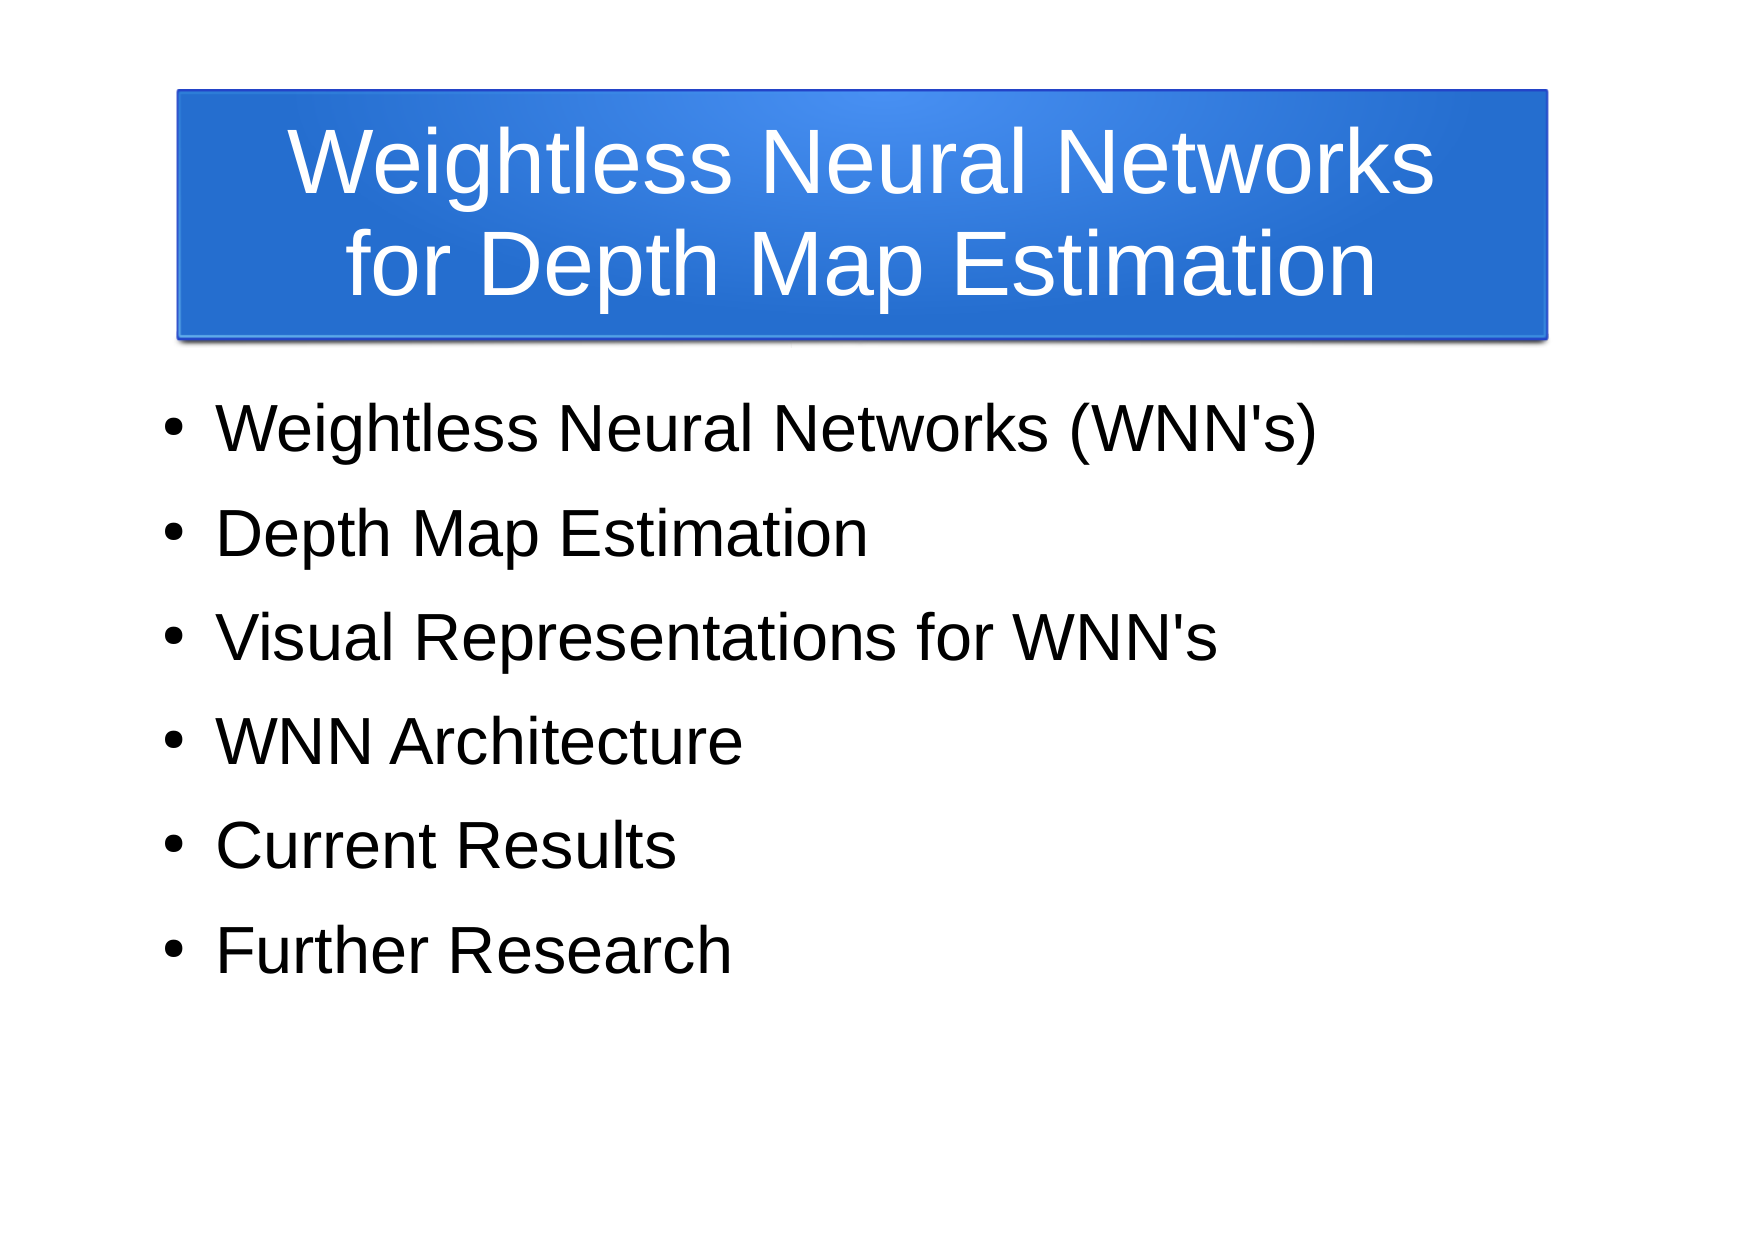

# Weightless Neural Networks for Depth Map Estimation
Weightless Neural Networks (WNN's)
Depth Map Estimation
Visual Representations for WNN's
WNN Architecture
Current Results
Further Research